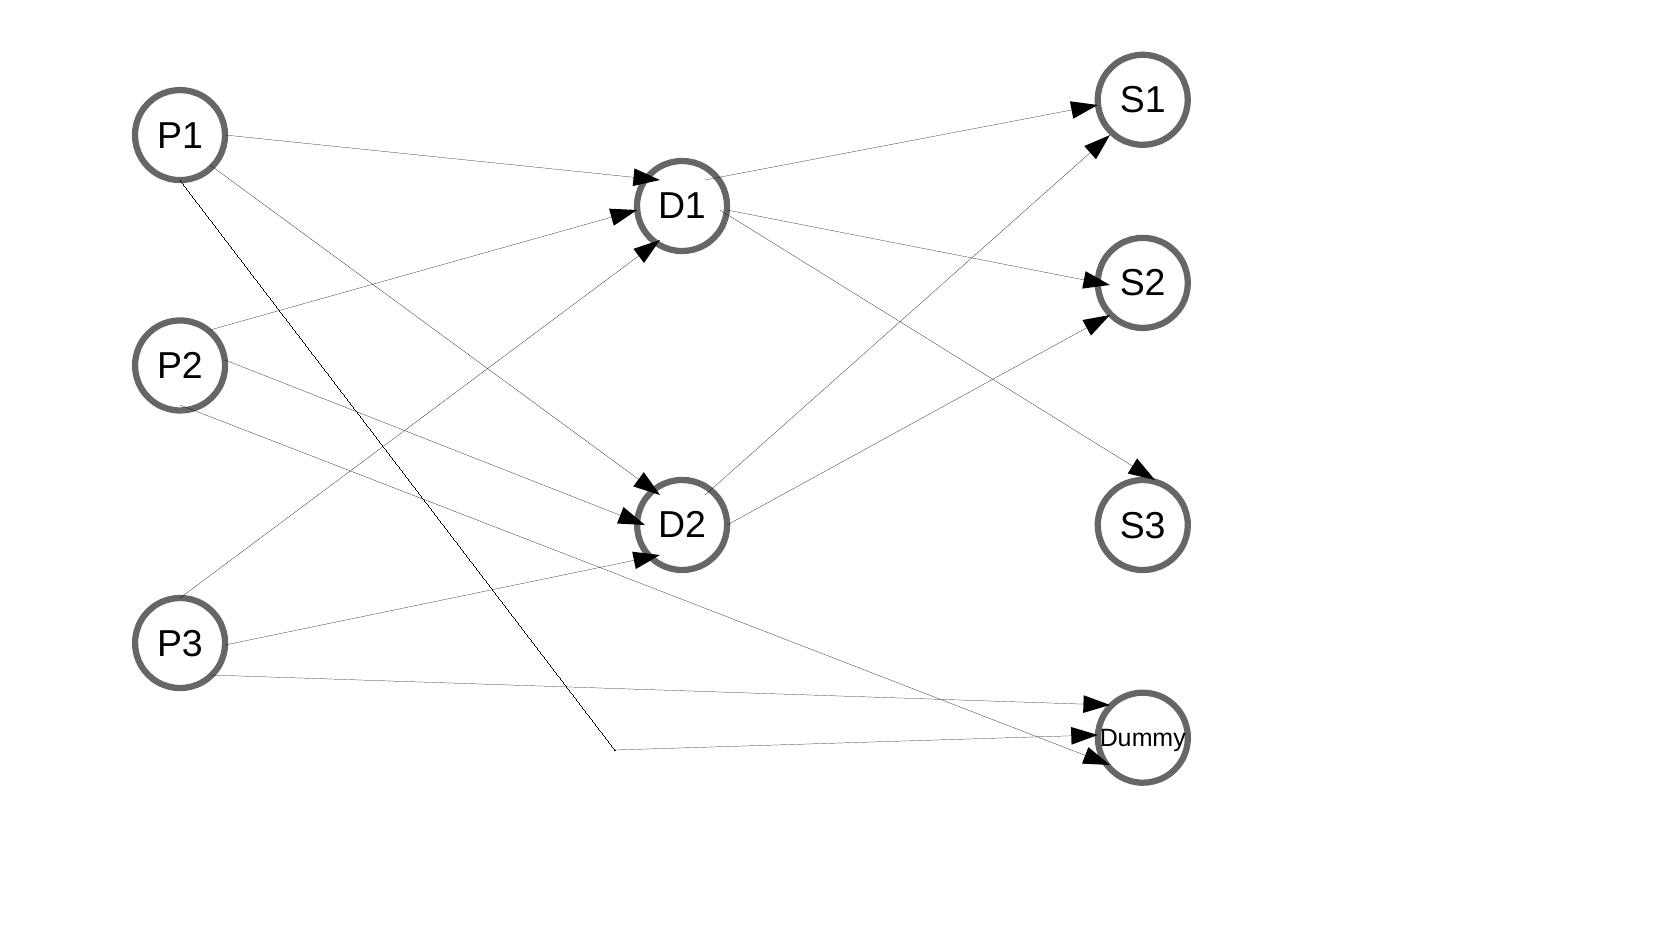

S1
P1
D1
S2
P2
D2
S3
P3
Dummy